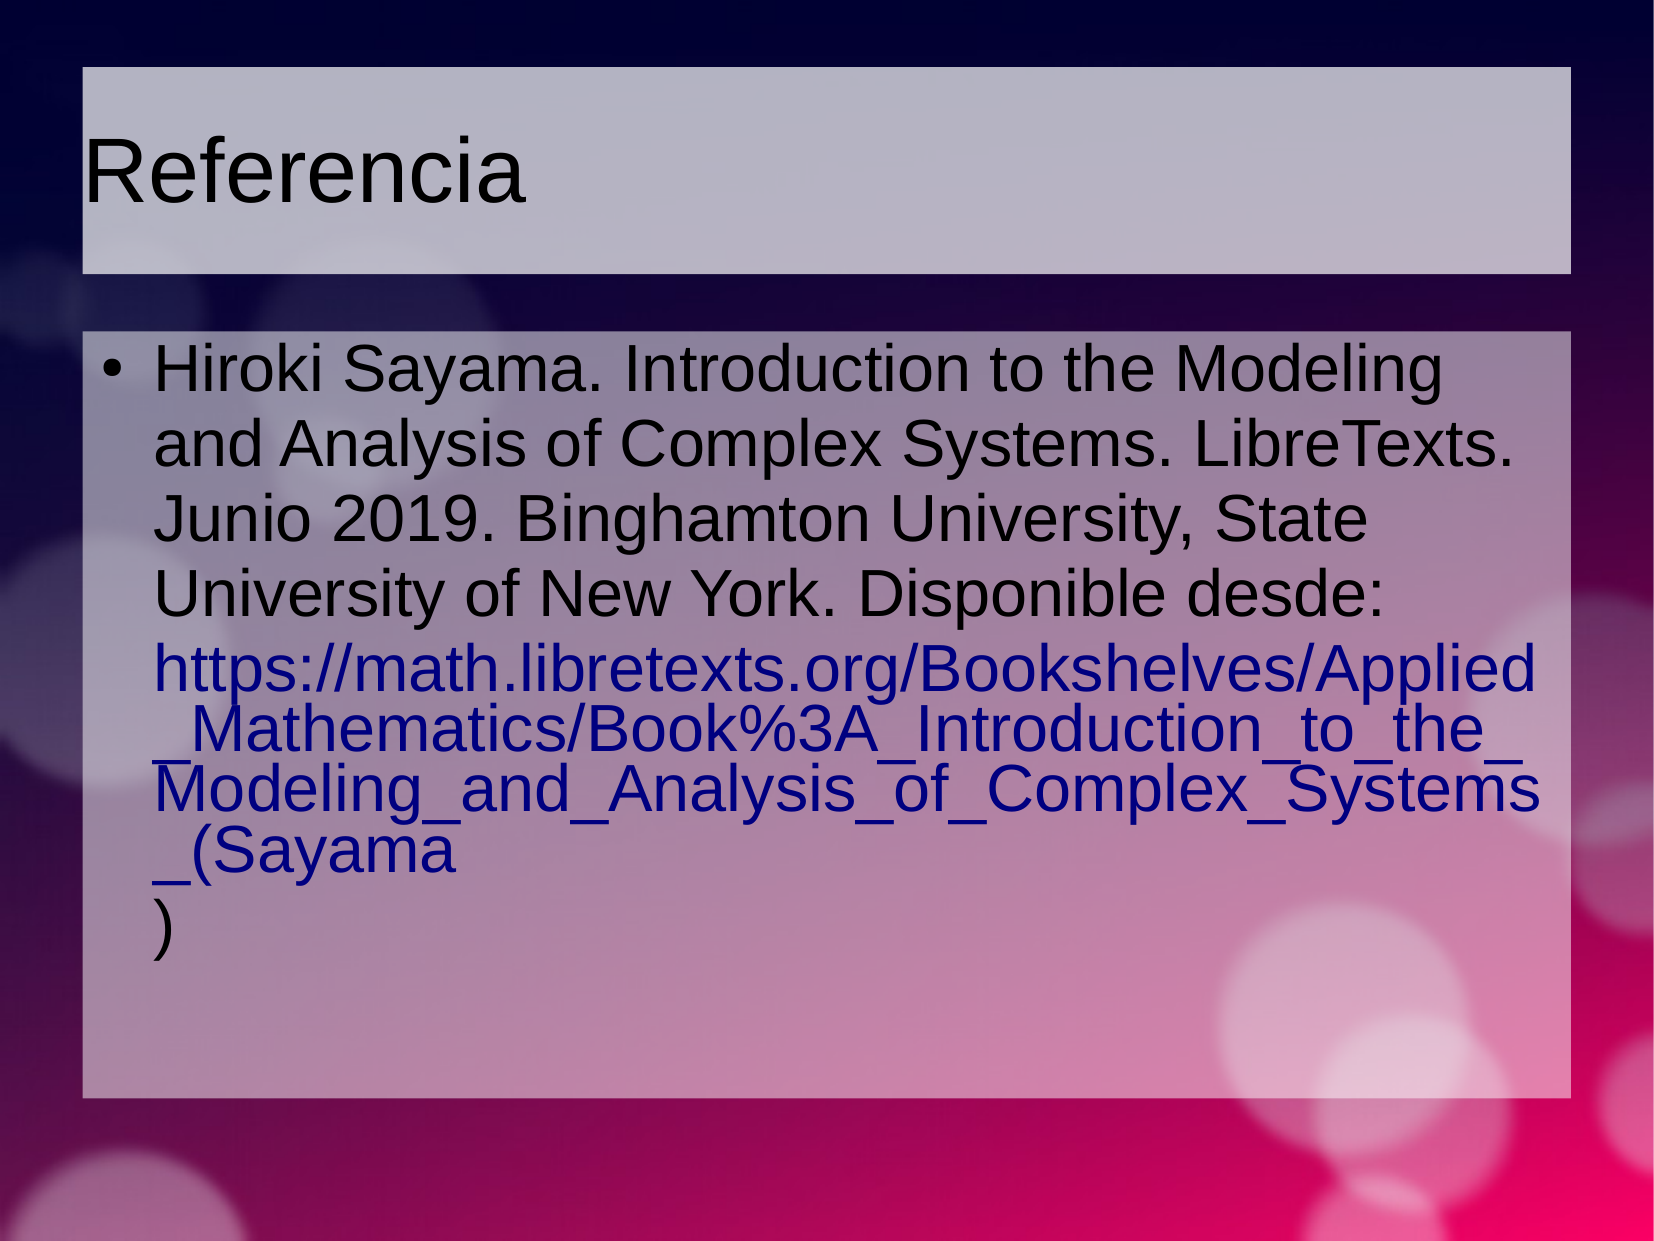

# Referencia
Hiroki Sayama. Introduction to the Modeling and Analysis of Complex Systems. LibreTexts. Junio 2019. Binghamton University, State University of New York. Disponible desde: https://math.libretexts.org/Bookshelves/Applied_Mathematics/Book%3A_Introduction_to_the_Modeling_and_Analysis_of_Complex_Systems_(Sayama)